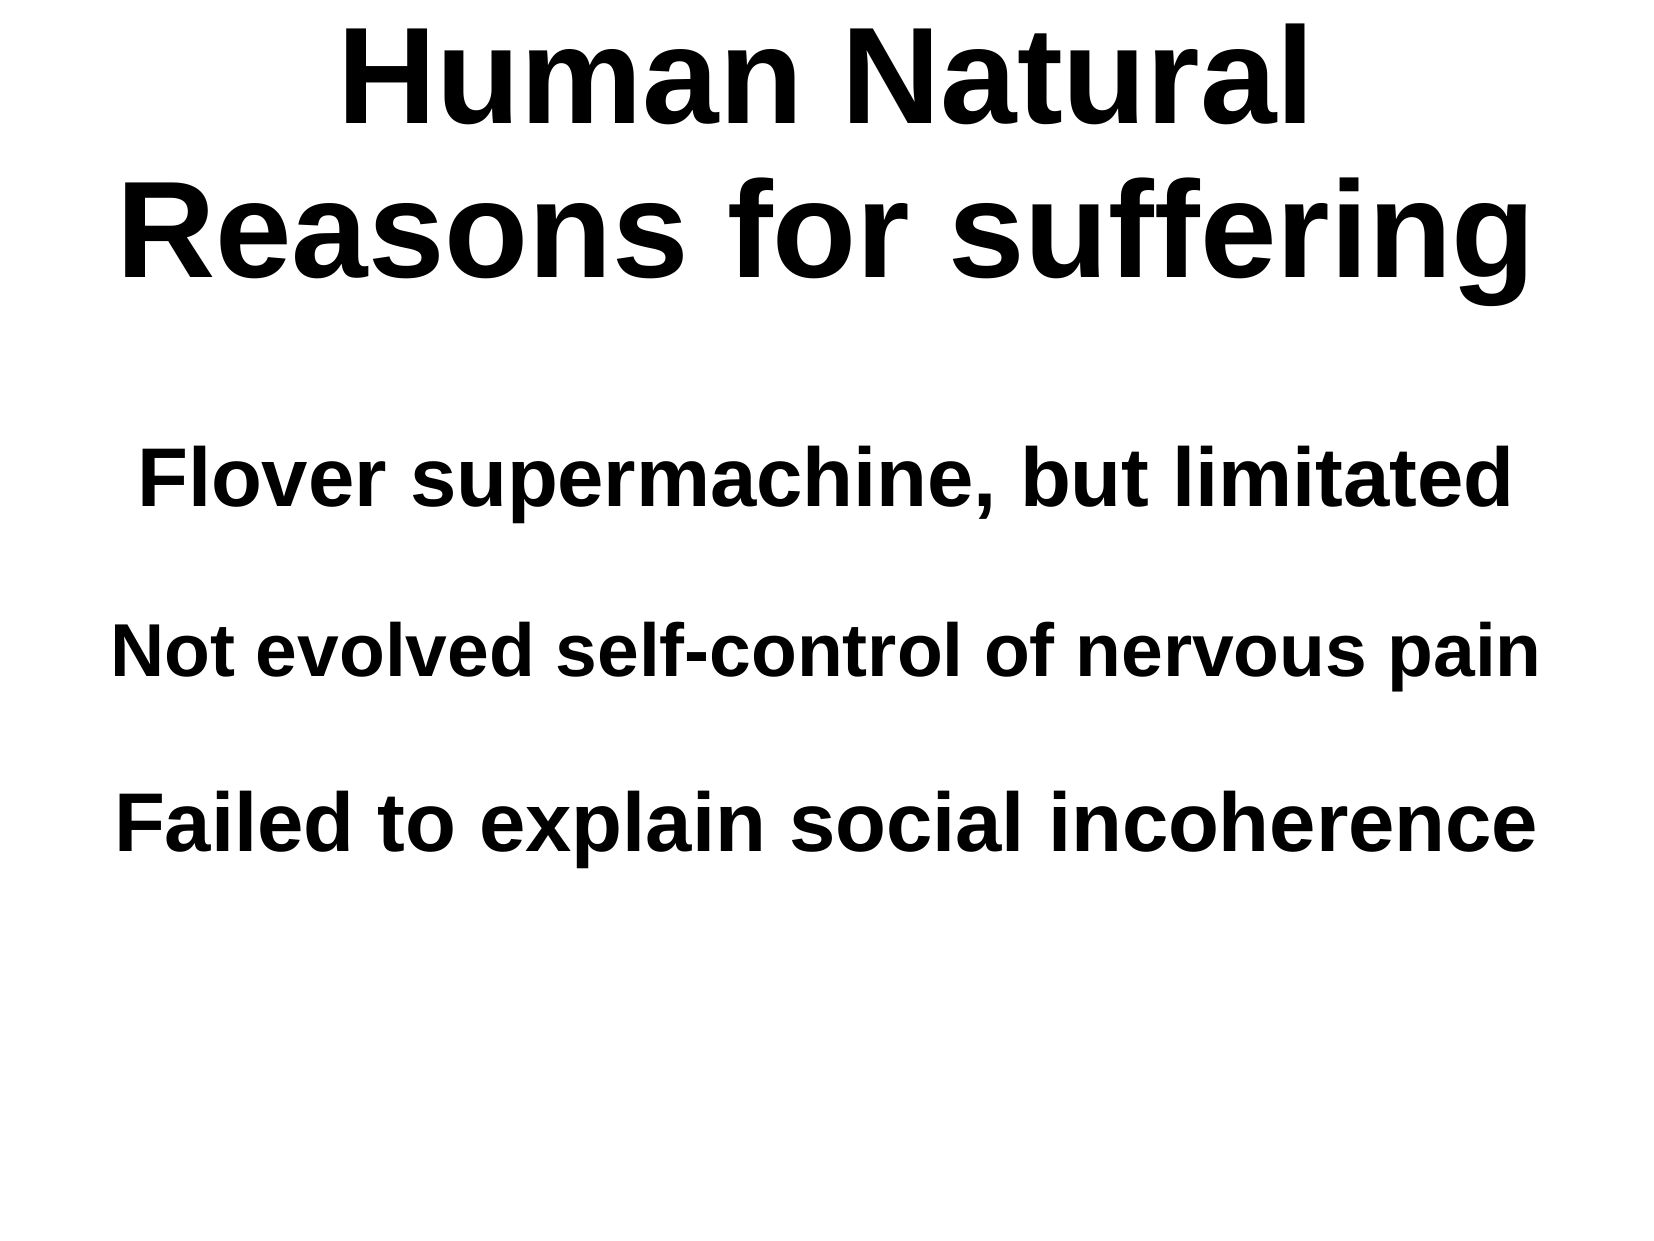

Flover supermachine, but limitated
Not evolved self-control of nervous pain
Failed to explain social incoherence
# Human Natural Reasons for suffering